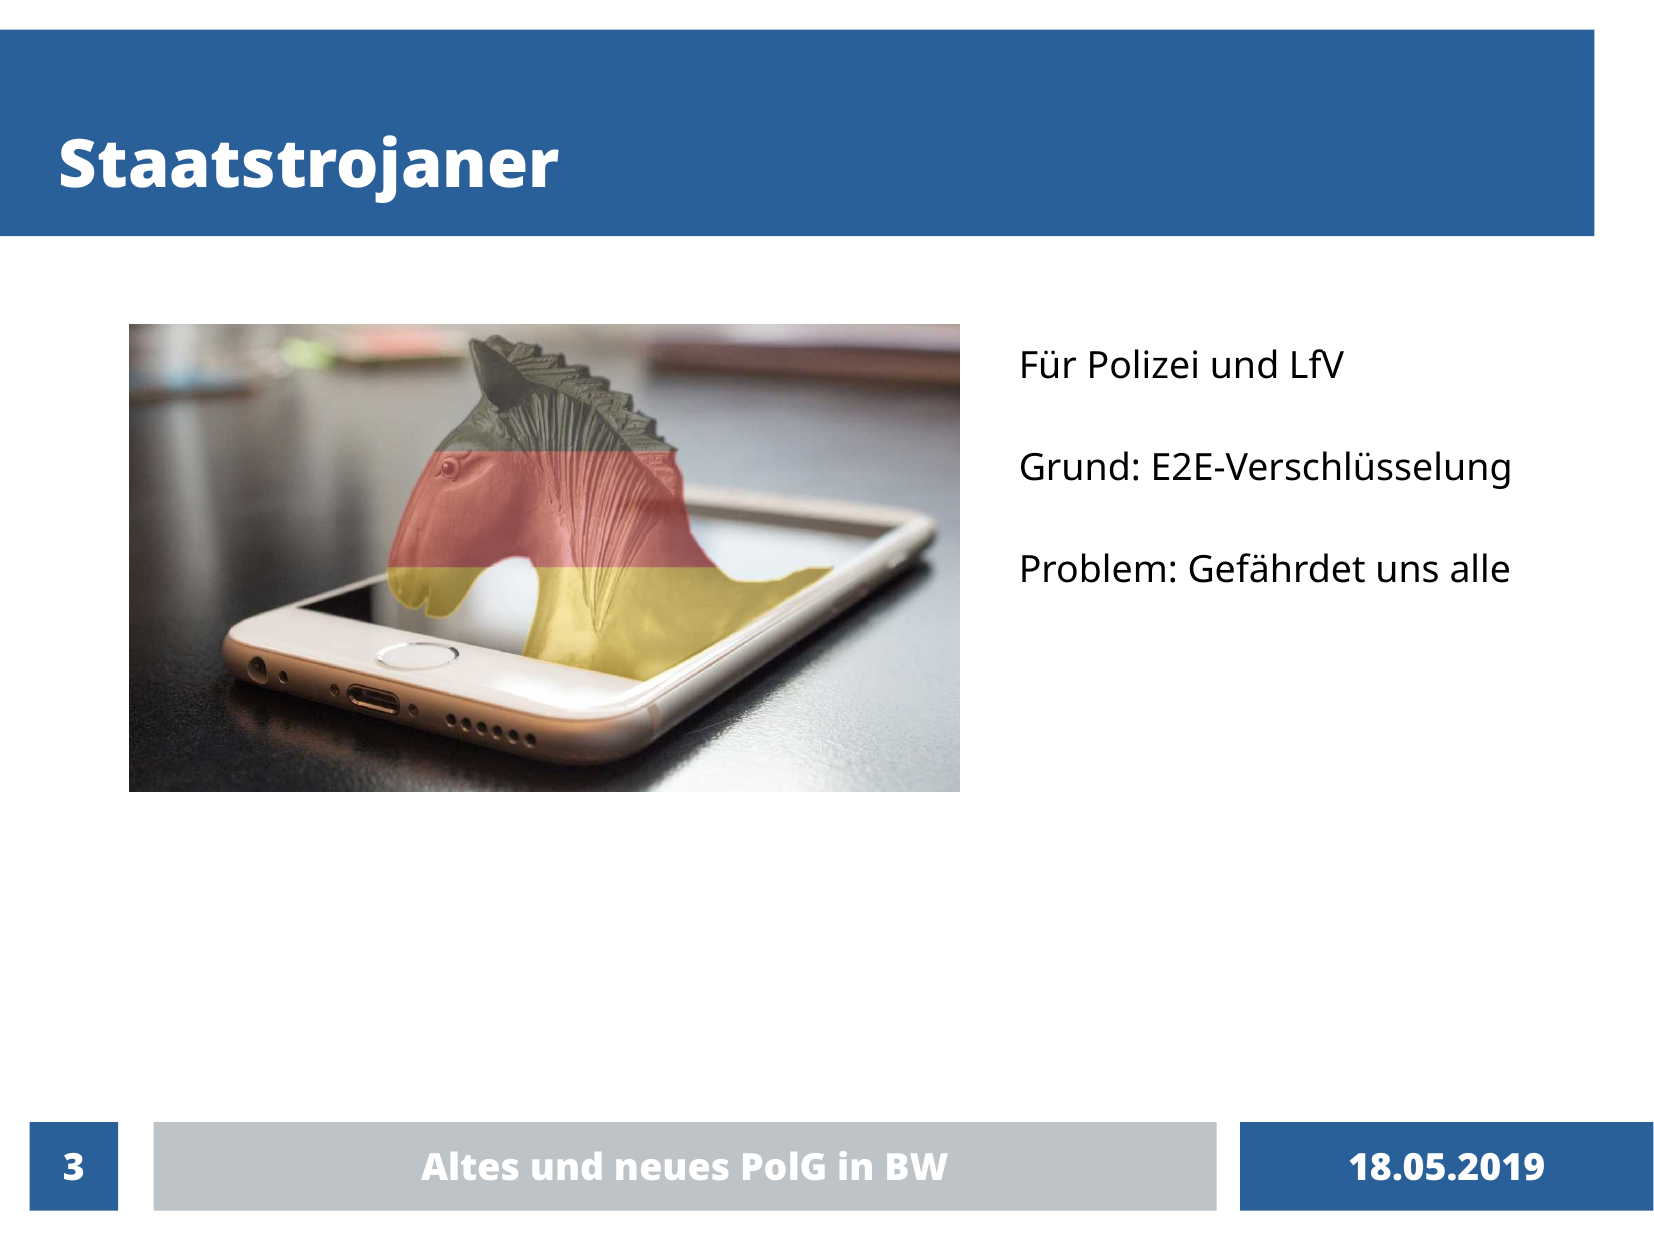

# Staatstrojaner
Für Polizei und LfV
Grund: E2E-Verschlüsselung
Problem: Gefährdet uns alle
3